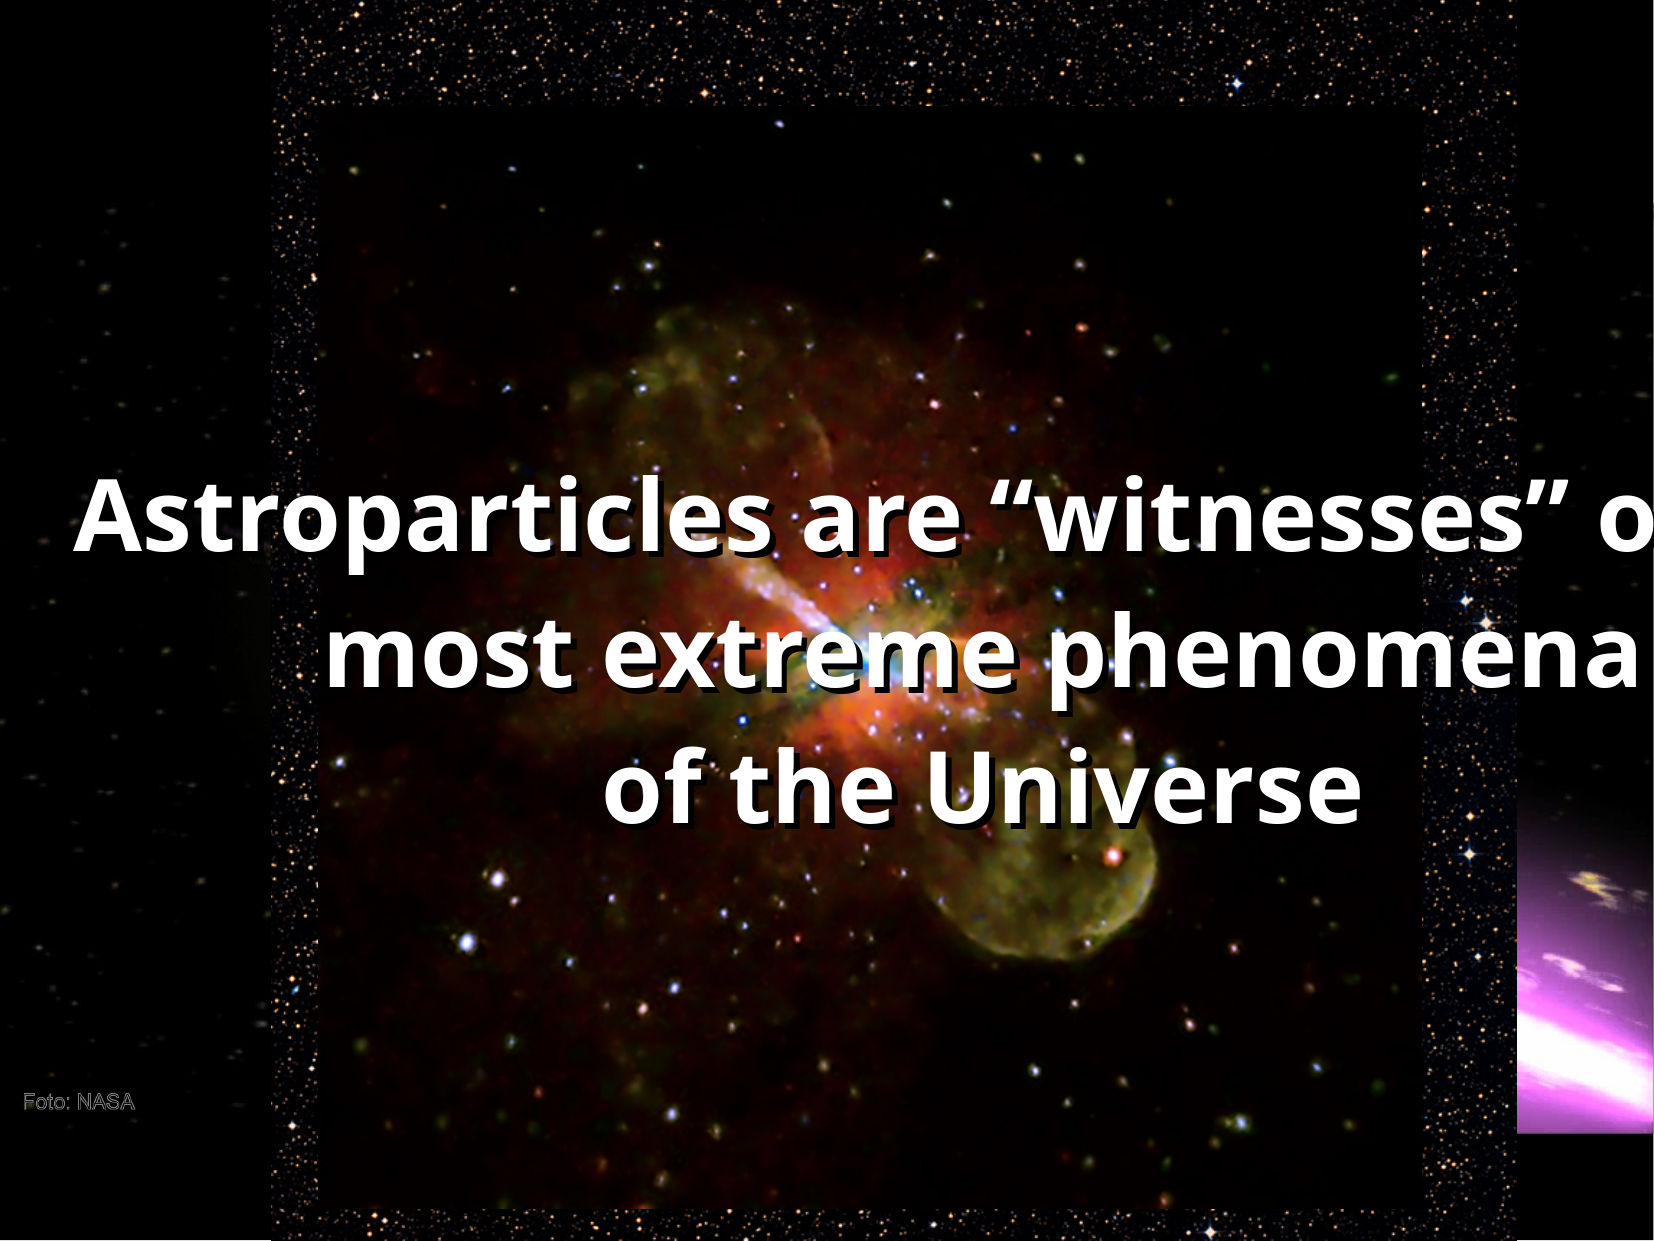

Astroparticles are “witnesses” of the
most extreme phenomena
of the Universe
24/Oct/2016
H. Asorey - asoreyh@cab.cnea.gov.ar
7